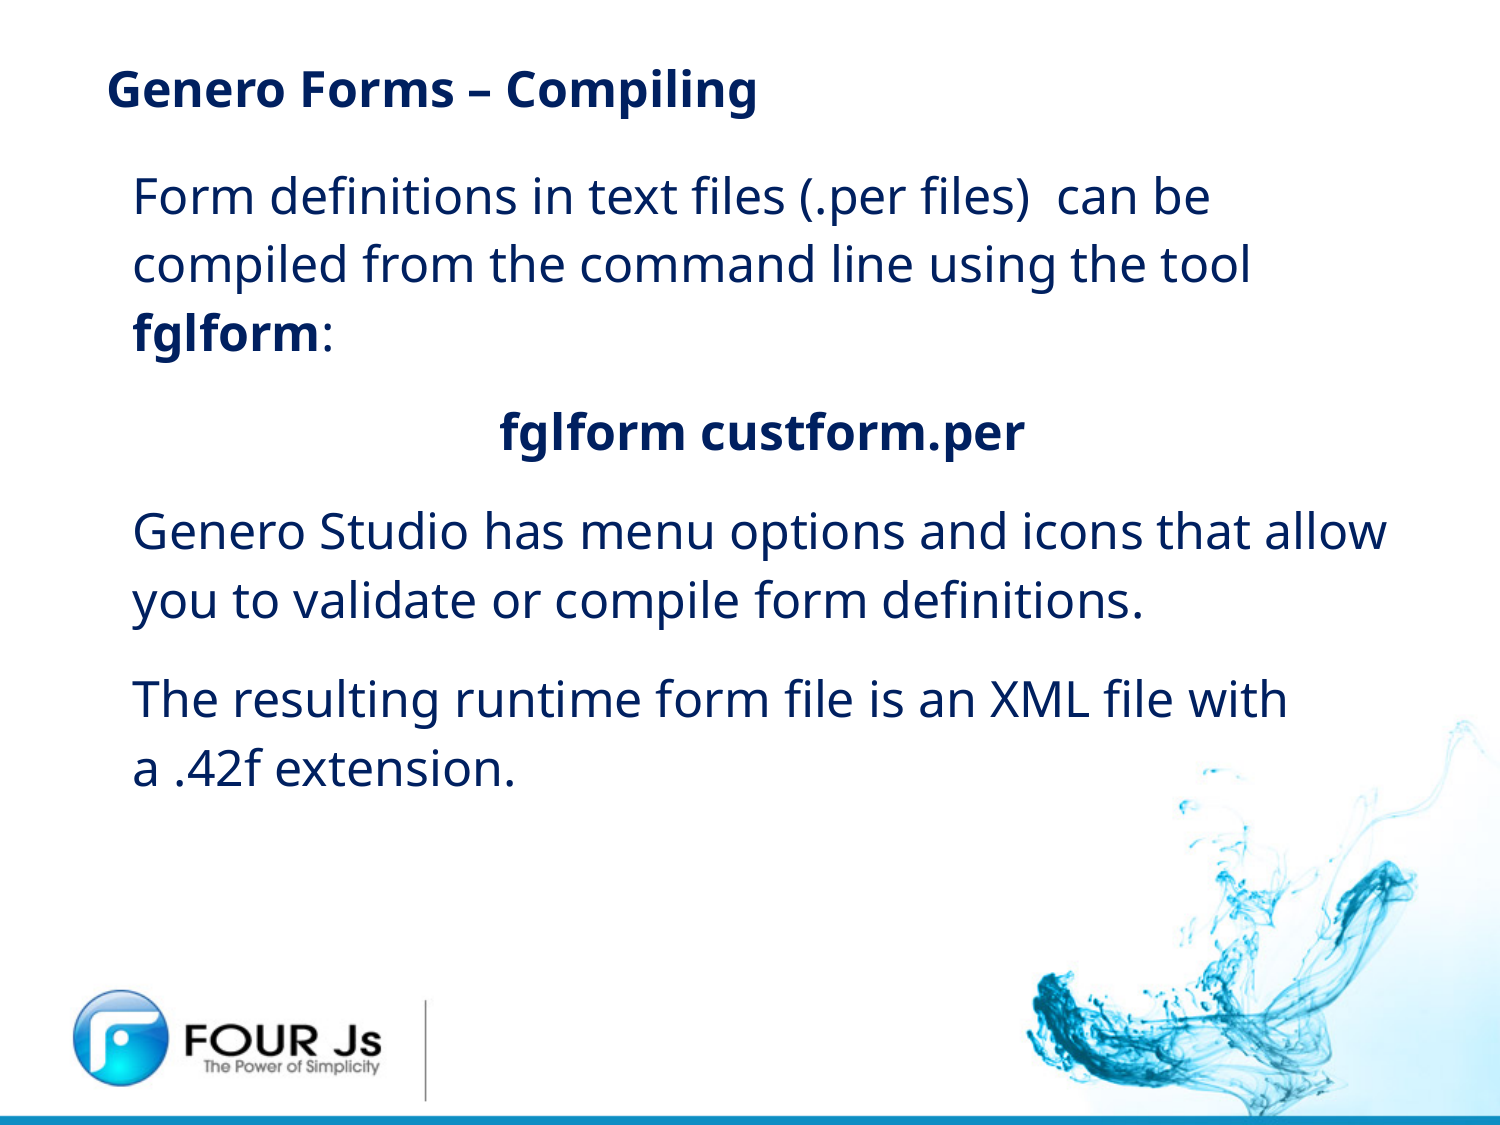

# Genero Forms – Compiling
Form definitions in text files (.per files) can be compiled from the command line using the tool fglform:
fglform custform.per
Genero Studio has menu options and icons that allow you to validate or compile form definitions.
The resulting runtime form file is an XML file with a .42f extension.